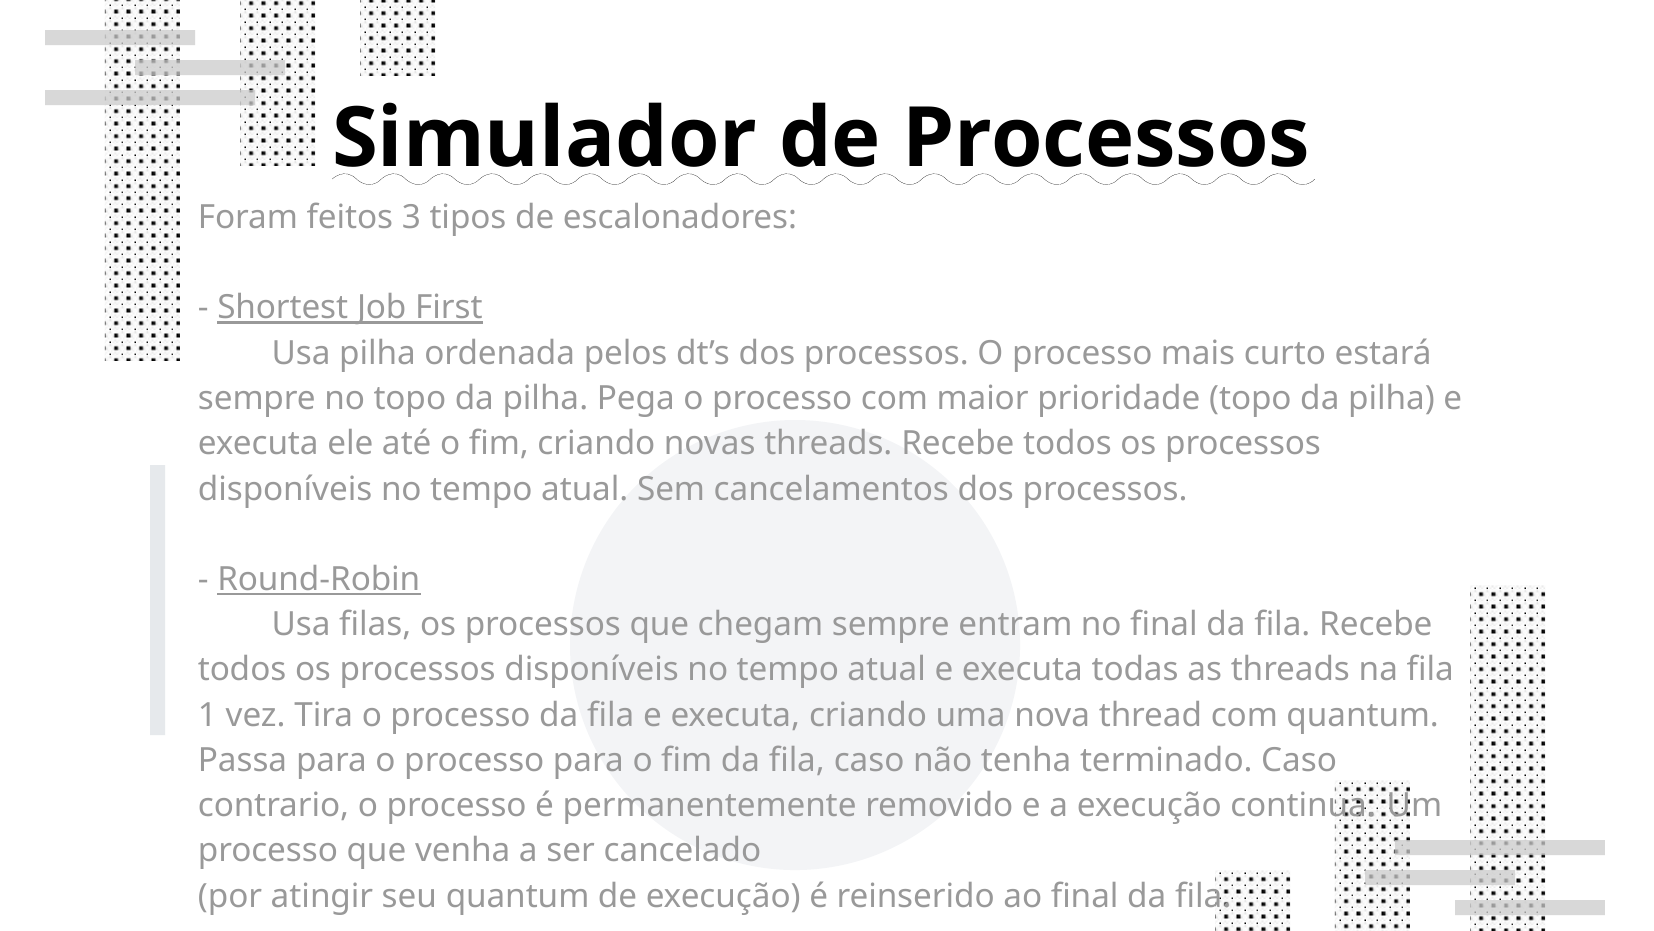

Simulador de Processos
Foram feitos 3 tipos de escalonadores:
- Shortest Job First
	Usa pilha ordenada pelos dt’s dos processos. O processo mais curto estará sempre no topo da pilha. Pega o processo com maior prioridade (topo da pilha) e executa ele até o fim, criando novas threads. Recebe todos os processos disponíveis no tempo atual. Sem cancelamentos dos processos.
- Round-Robin
	Usa filas, os processos que chegam sempre entram no final da fila. Recebe todos os processos disponíveis no tempo atual e executa todas as threads na fila 1 vez. Tira o processo da fila e executa, criando uma nova thread com quantum. Passa para o processo para o fim da fila, caso não tenha terminado. Caso contrario, o processo é permanentemente removido e a execução continua. Um processo que venha a ser cancelado
(por atingir seu quantum de execução) é reinserido ao final da fila.